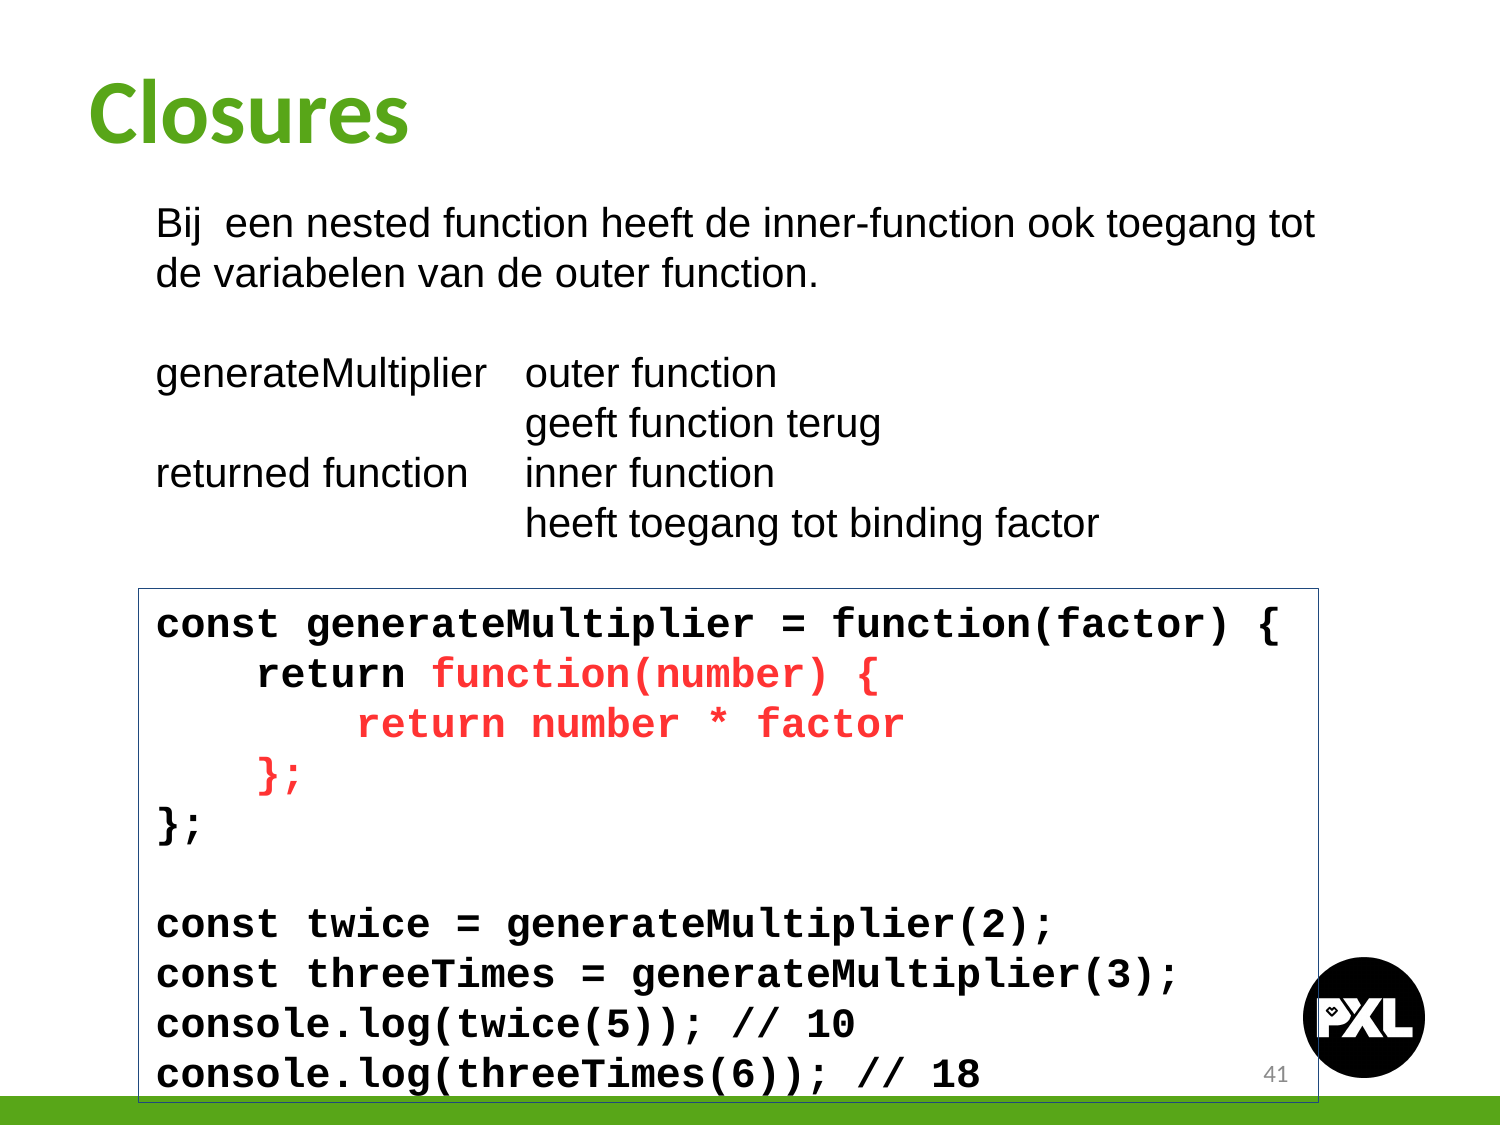

Closures
Bij een nested function heeft de inner-function ook toegang tot de variabelen van de outer function.
generateMultiplier 	outer function
					geeft function terug
returned function 	inner function
					heeft toegang tot binding factor
const generateMultiplier = function(factor) {
 return function(number) {
 return number * factor
 };
};
const twice = generateMultiplier(2);
const threeTimes = generateMultiplier(3);
console.log(twice(5)); // 10
console.log(threeTimes(6)); // 18